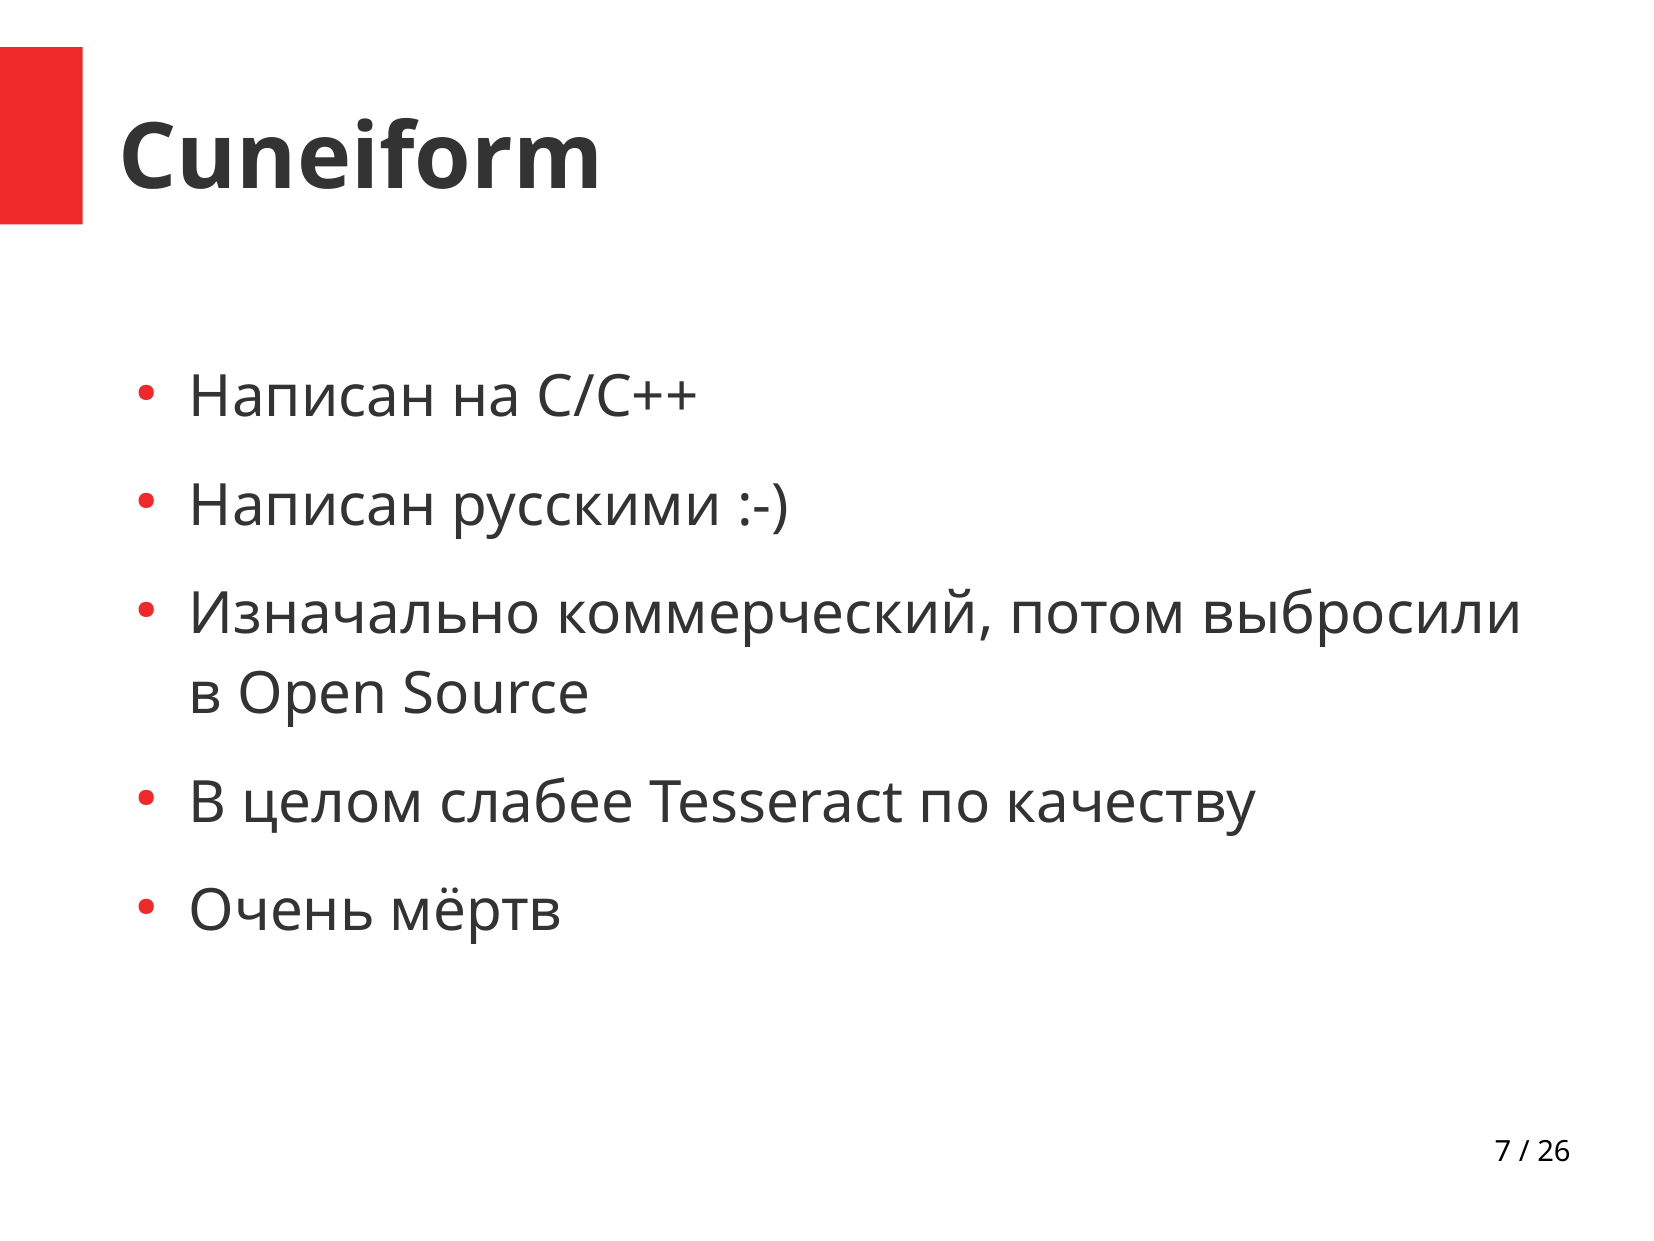

# Cuneiform
Написан на C/C++
Написан русскими :-)
Изначально коммерческий, потом выбросили в Open Source
В целом слабее Tesseract по качеству
Очень мёртв
7